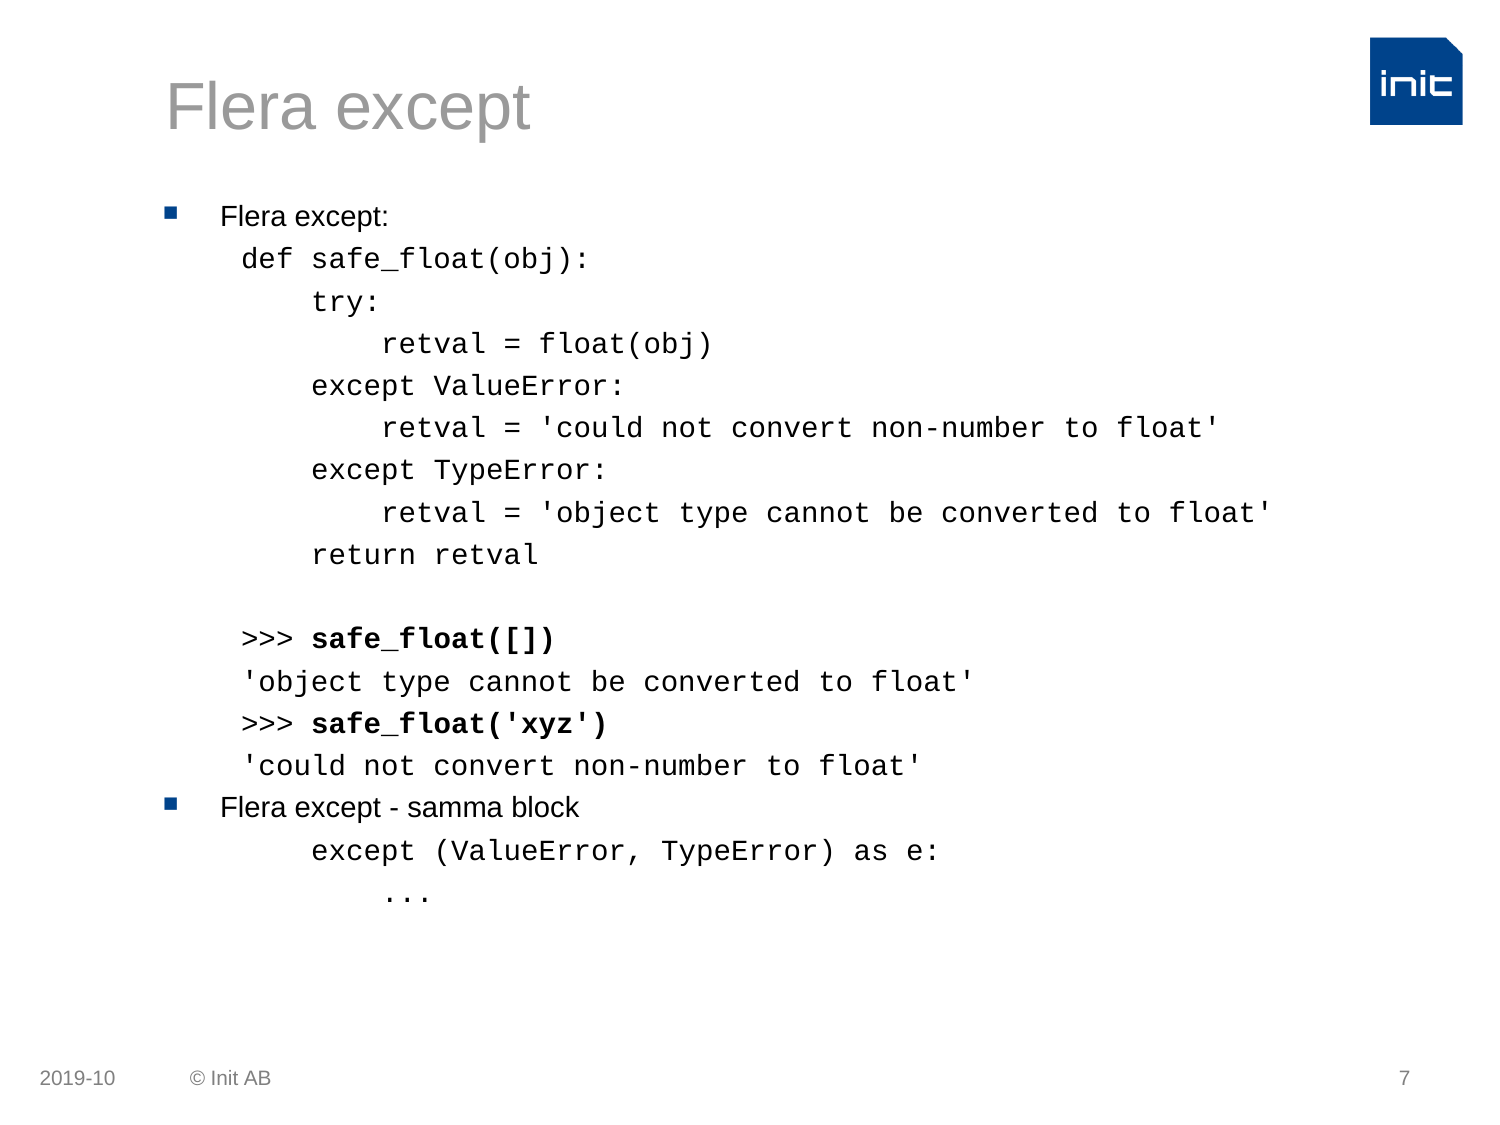

Flera except
Flera except:
def safe_float(obj):
 try:
 retval = float(obj)
 except ValueError:
 retval = 'could not convert non-number to float'
 except TypeError:
 retval = 'object type cannot be converted to float'
 return retval
>>> safe_float([])
'object type cannot be converted to float'
>>> safe_float('xyz')
'could not convert non-number to float'
Flera except - samma block
 except (ValueError, TypeError) as e:
 ...
2019-10
© Init AB